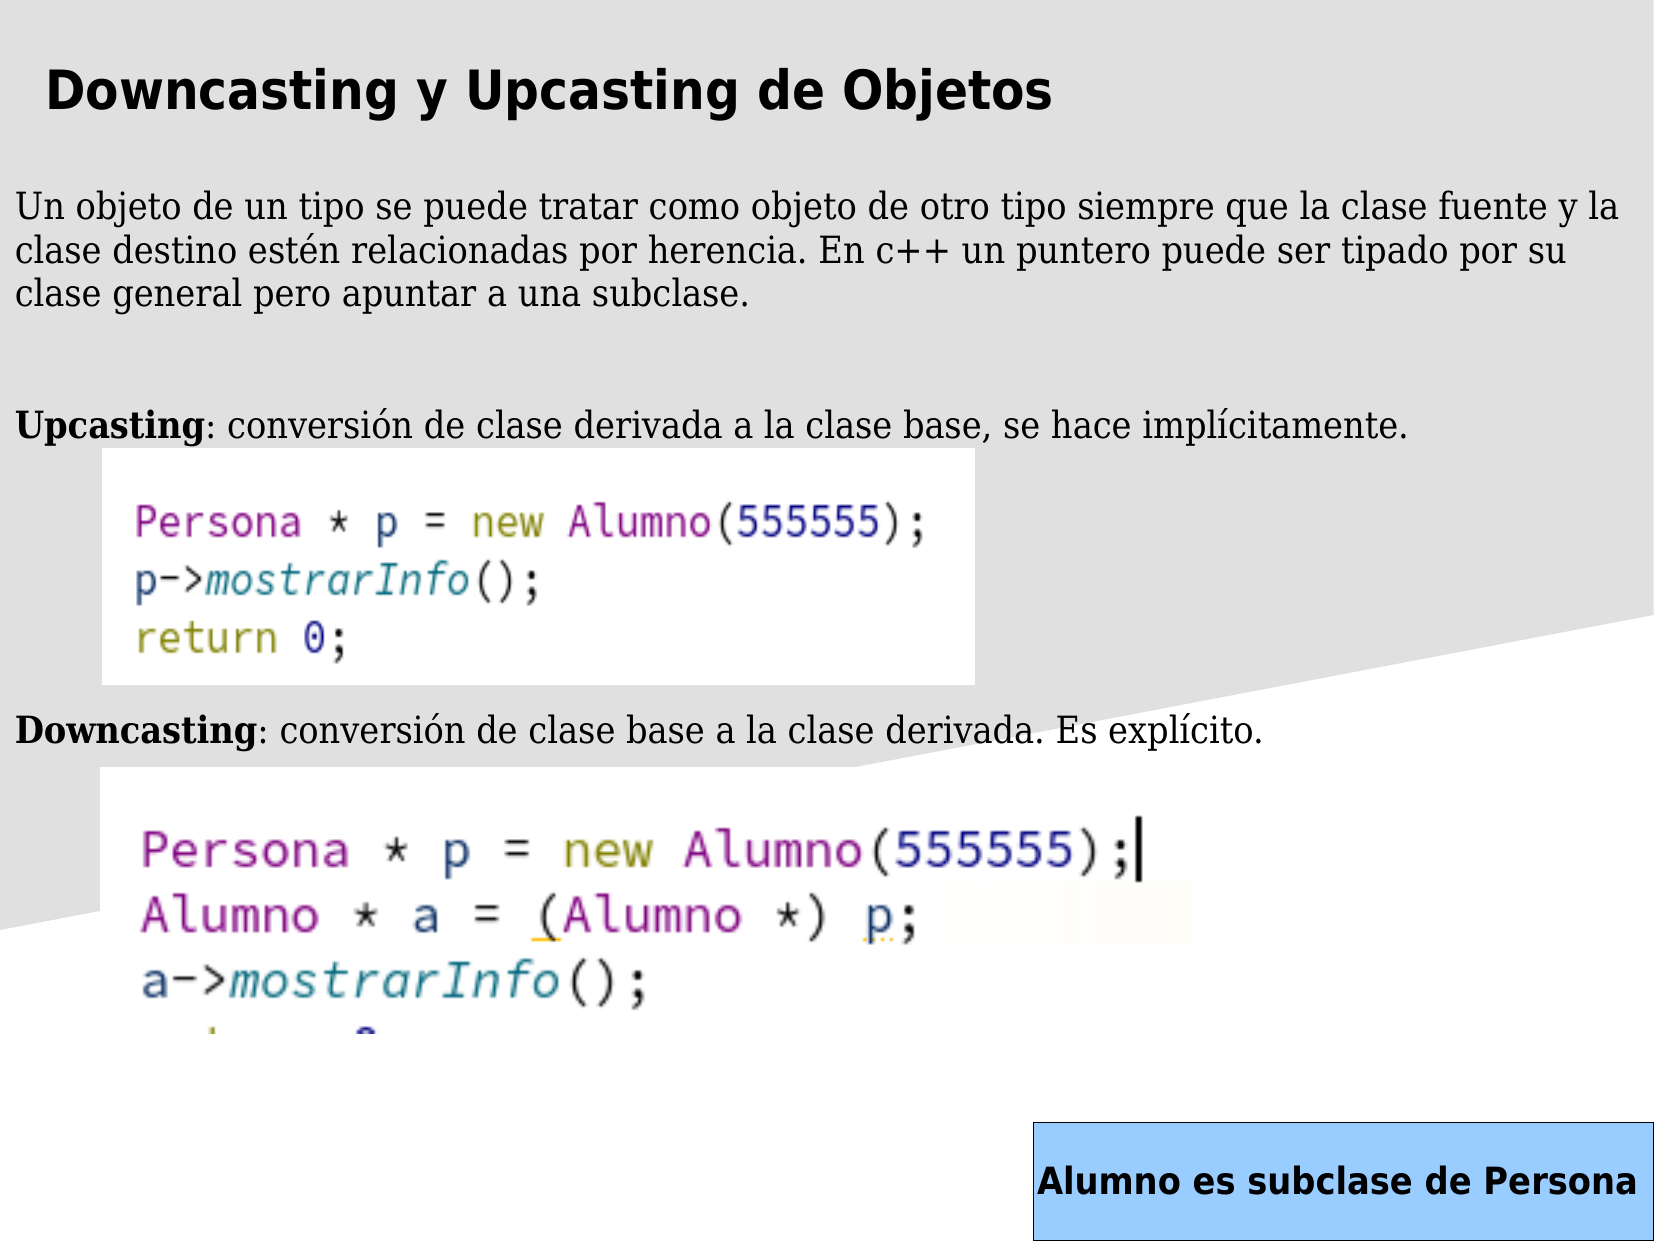

Downcasting y Upcasting de Objetos
Un objeto de un tipo se puede tratar como objeto de otro tipo siempre que la clase fuente y la clase destino estén relacionadas por herencia. En c++ un puntero puede ser tipado por su clase general pero apuntar a una subclase.
Upcasting: conversión de clase derivada a la clase base, se hace implícitamente.
Downcasting: conversión de clase base a la clase derivada. Es explícito.
Alumno es subclase de Persona